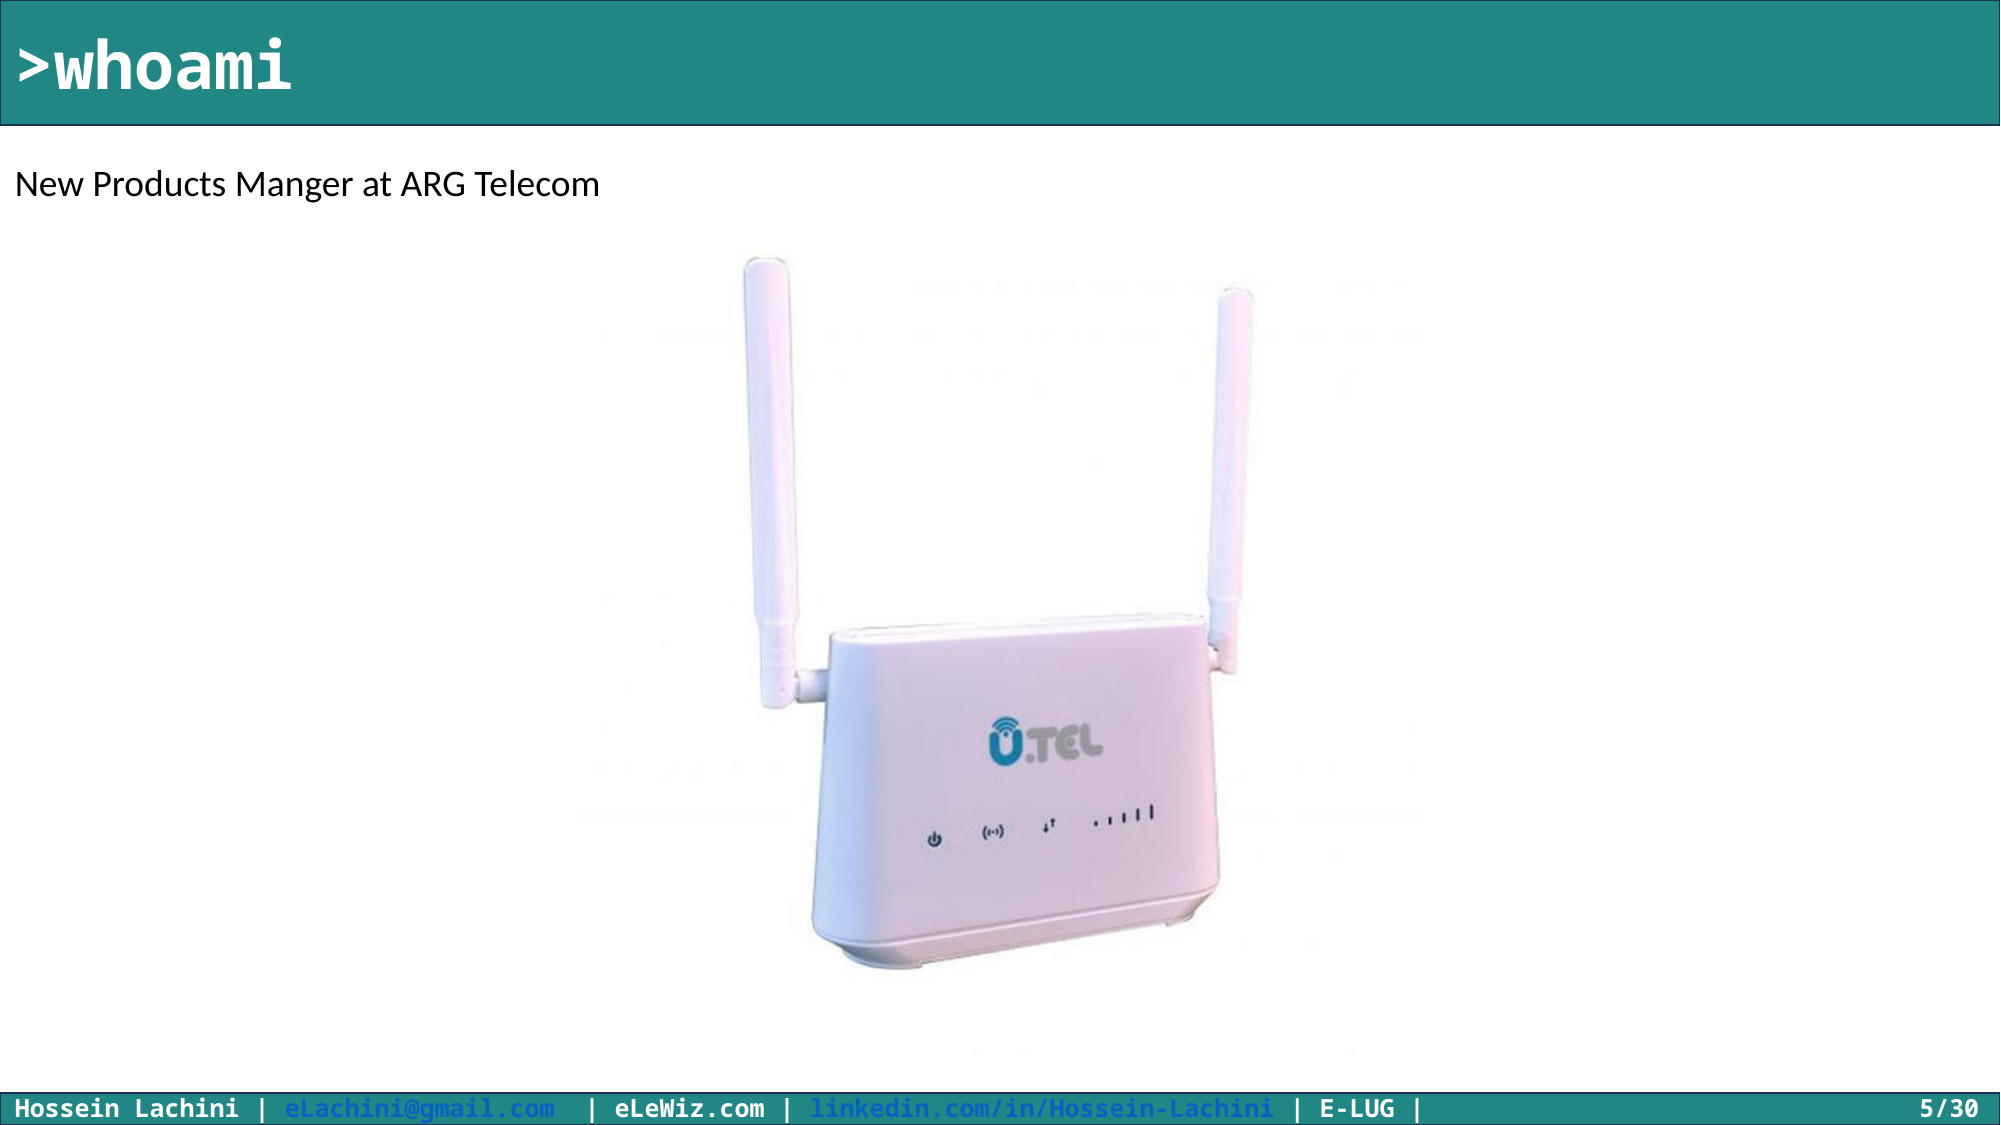

>whoami
New Products Manger at ARG Telecom
Hossein Lachini | eLachini@gmail.com | eLeWiz.com | linkedin.com/in/Hossein-Lachini | E-LUG | 5/30